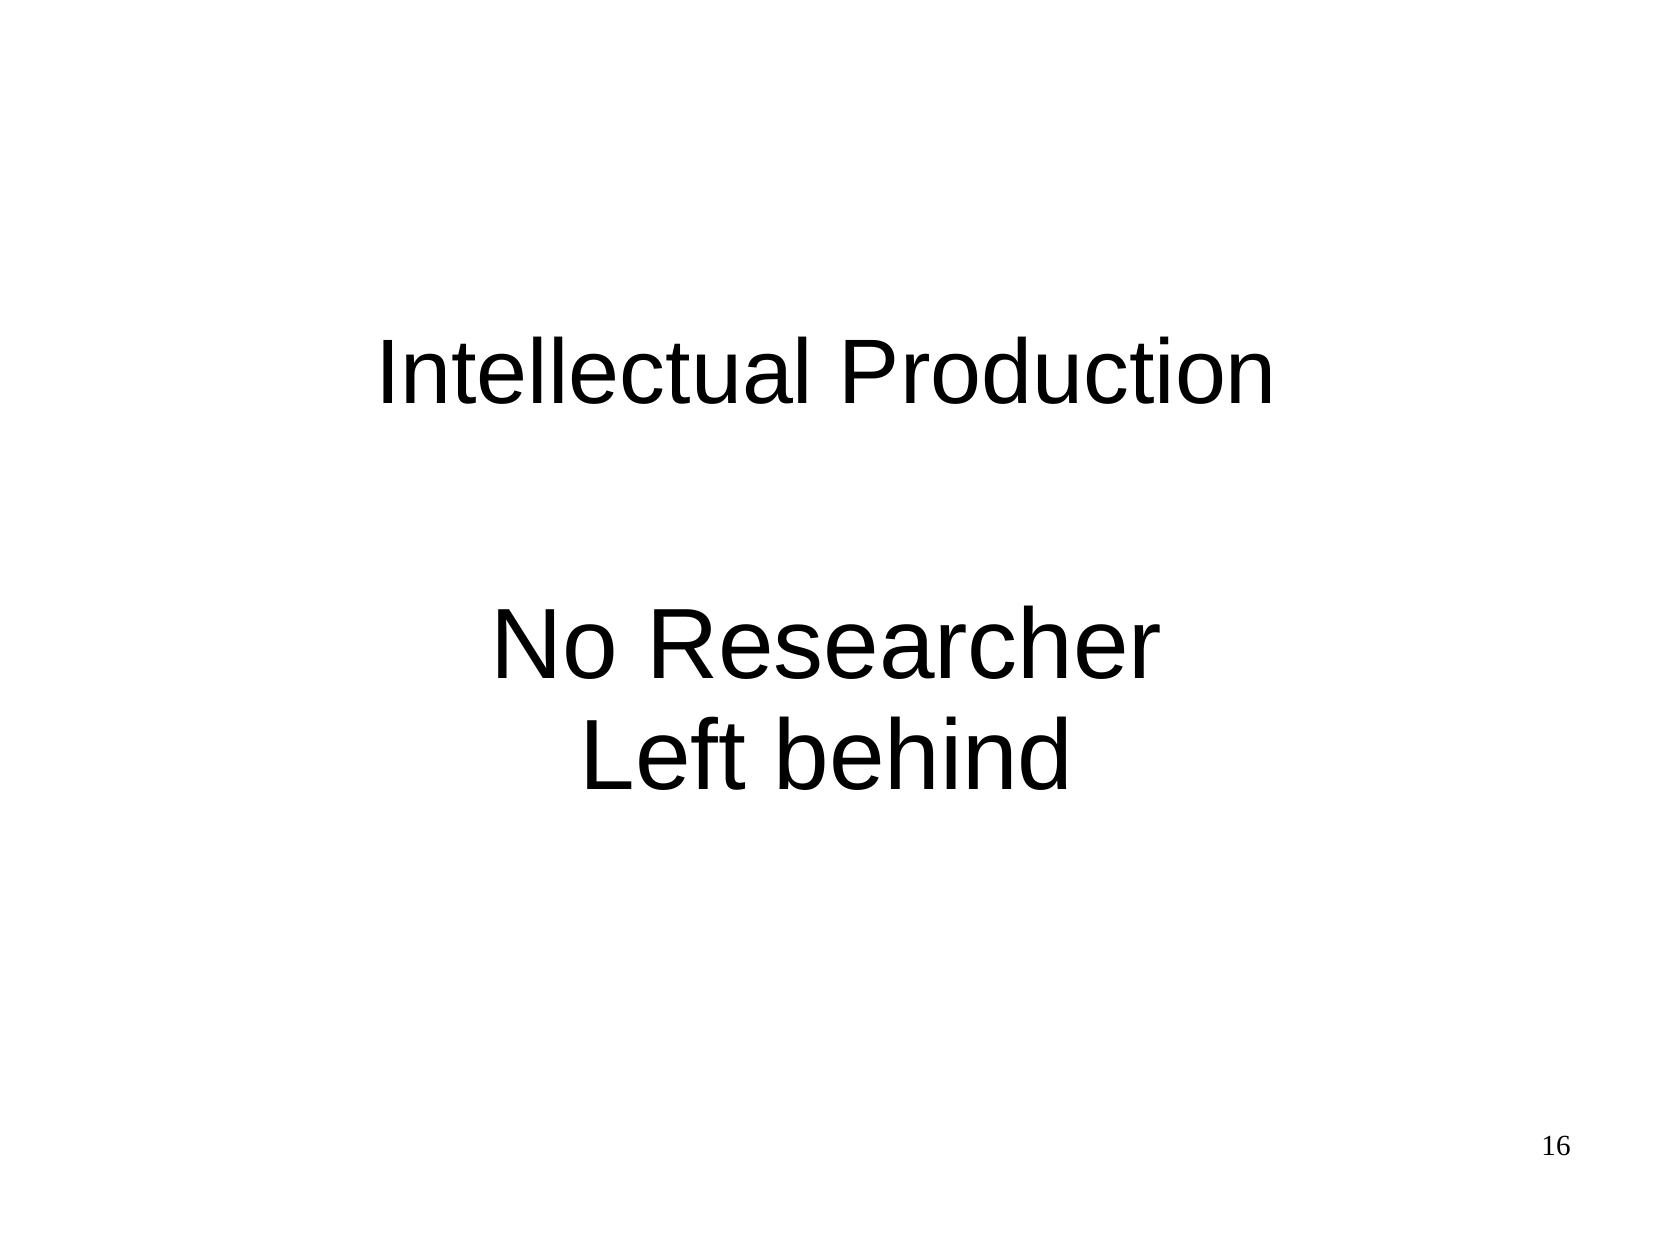

# Intellectual Production
No Researcher
Left behind
16